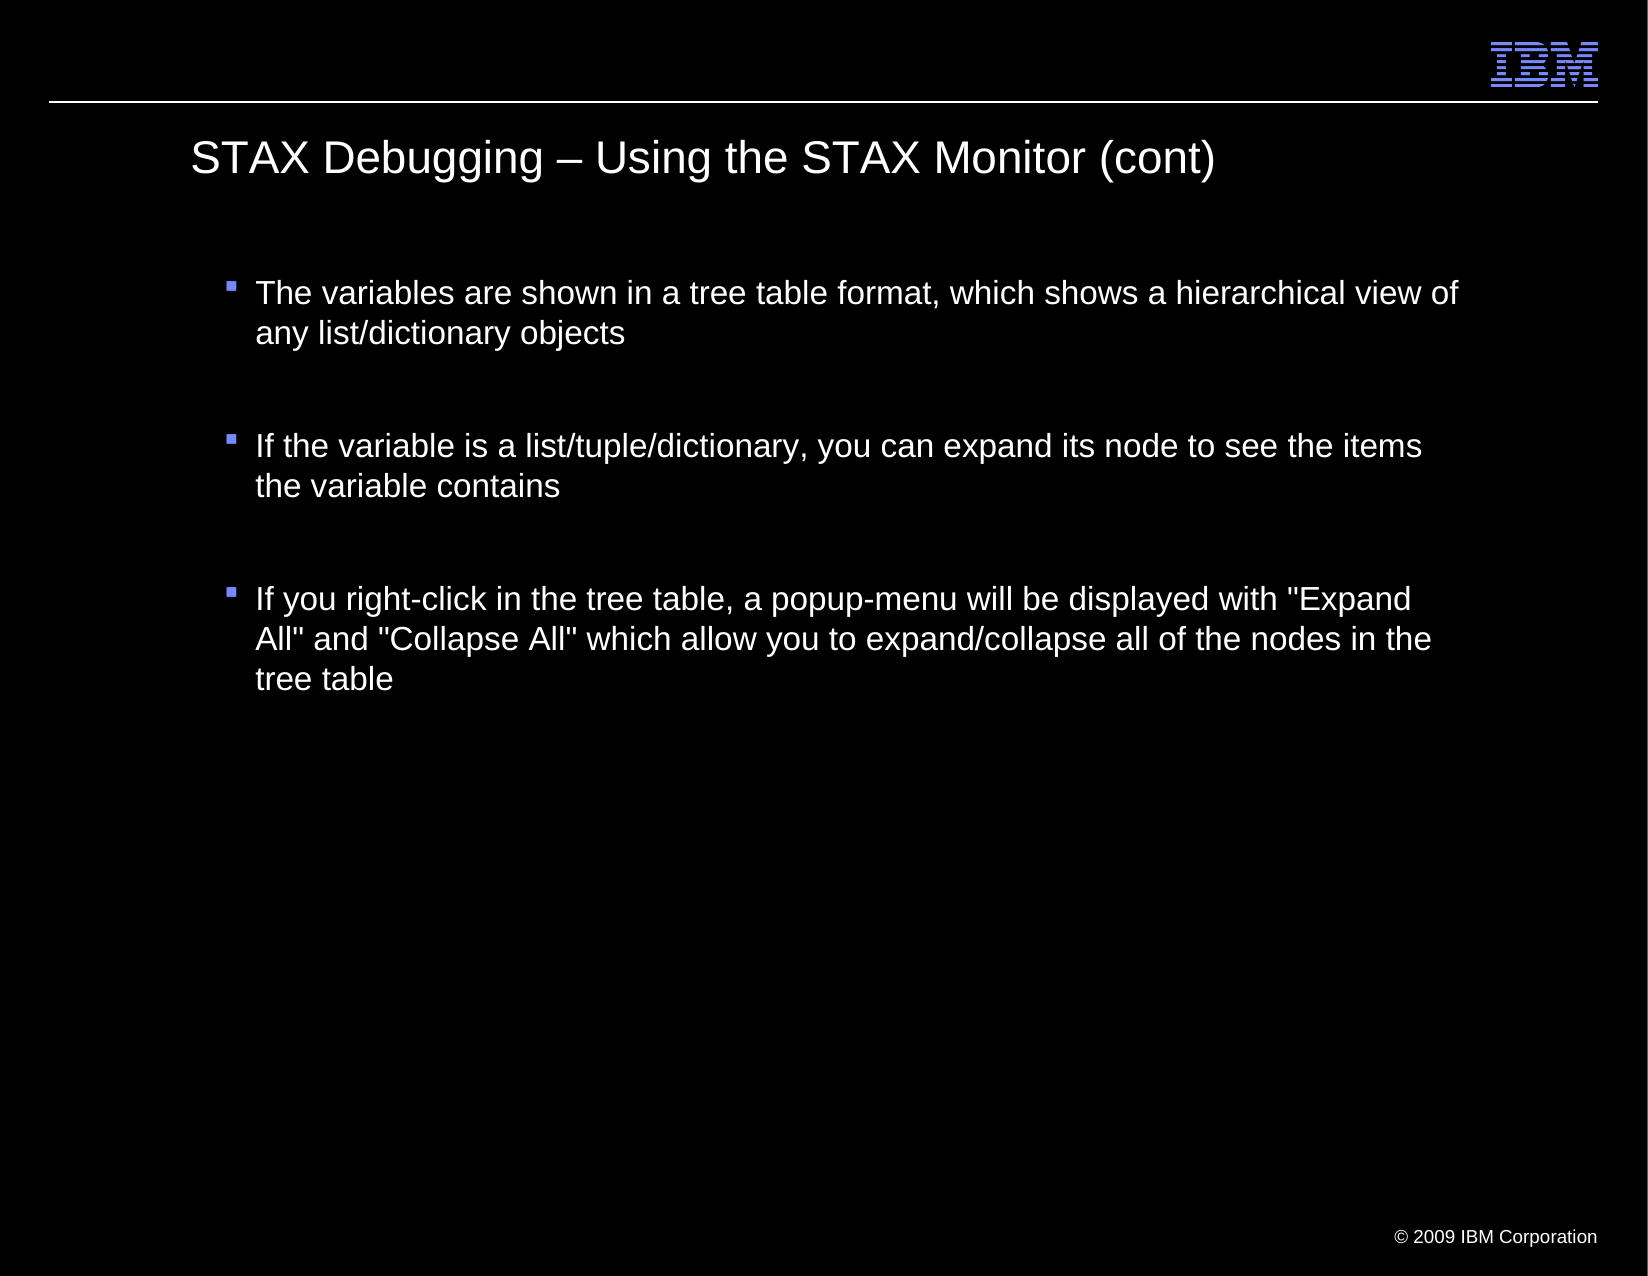

STAX Debugging – Using the STAX Monitor (cont)
# The variables are shown in a tree table format, which shows a hierarchical view of any list/dictionary objects
If the variable is a list/tuple/dictionary, you can expand its node to see the items the variable contains
If you right-click in the tree table, a popup-menu will be displayed with "Expand All" and "Collapse All" which allow you to expand/collapse all of the nodes in the tree table